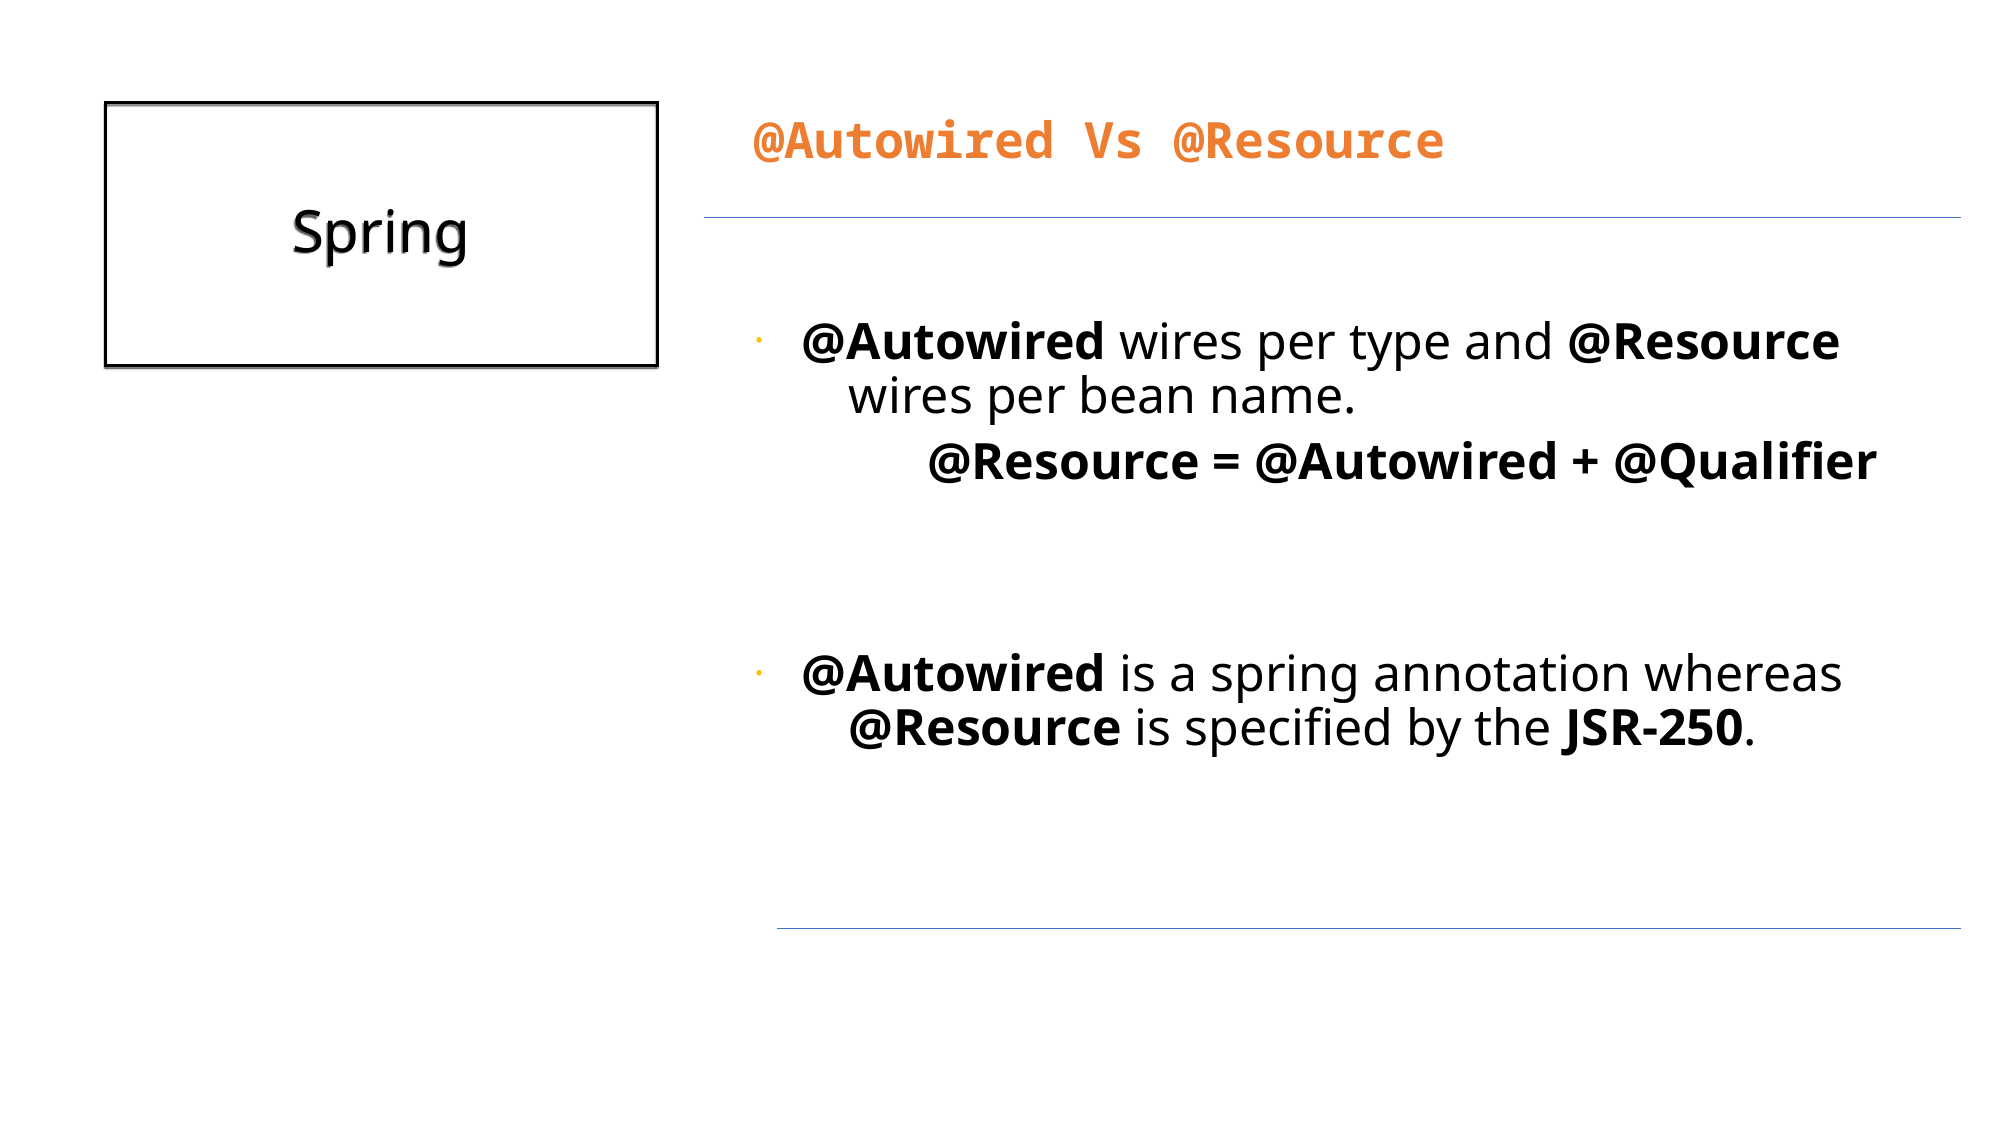

# Spring
@Autowired Vs @Resource
@Autowired wires per type and @Resource wires per bean name.
 @Resource = @Autowired + @Qualifier
@Autowired is a spring annotation whereas @Resource is specified by the JSR-250.